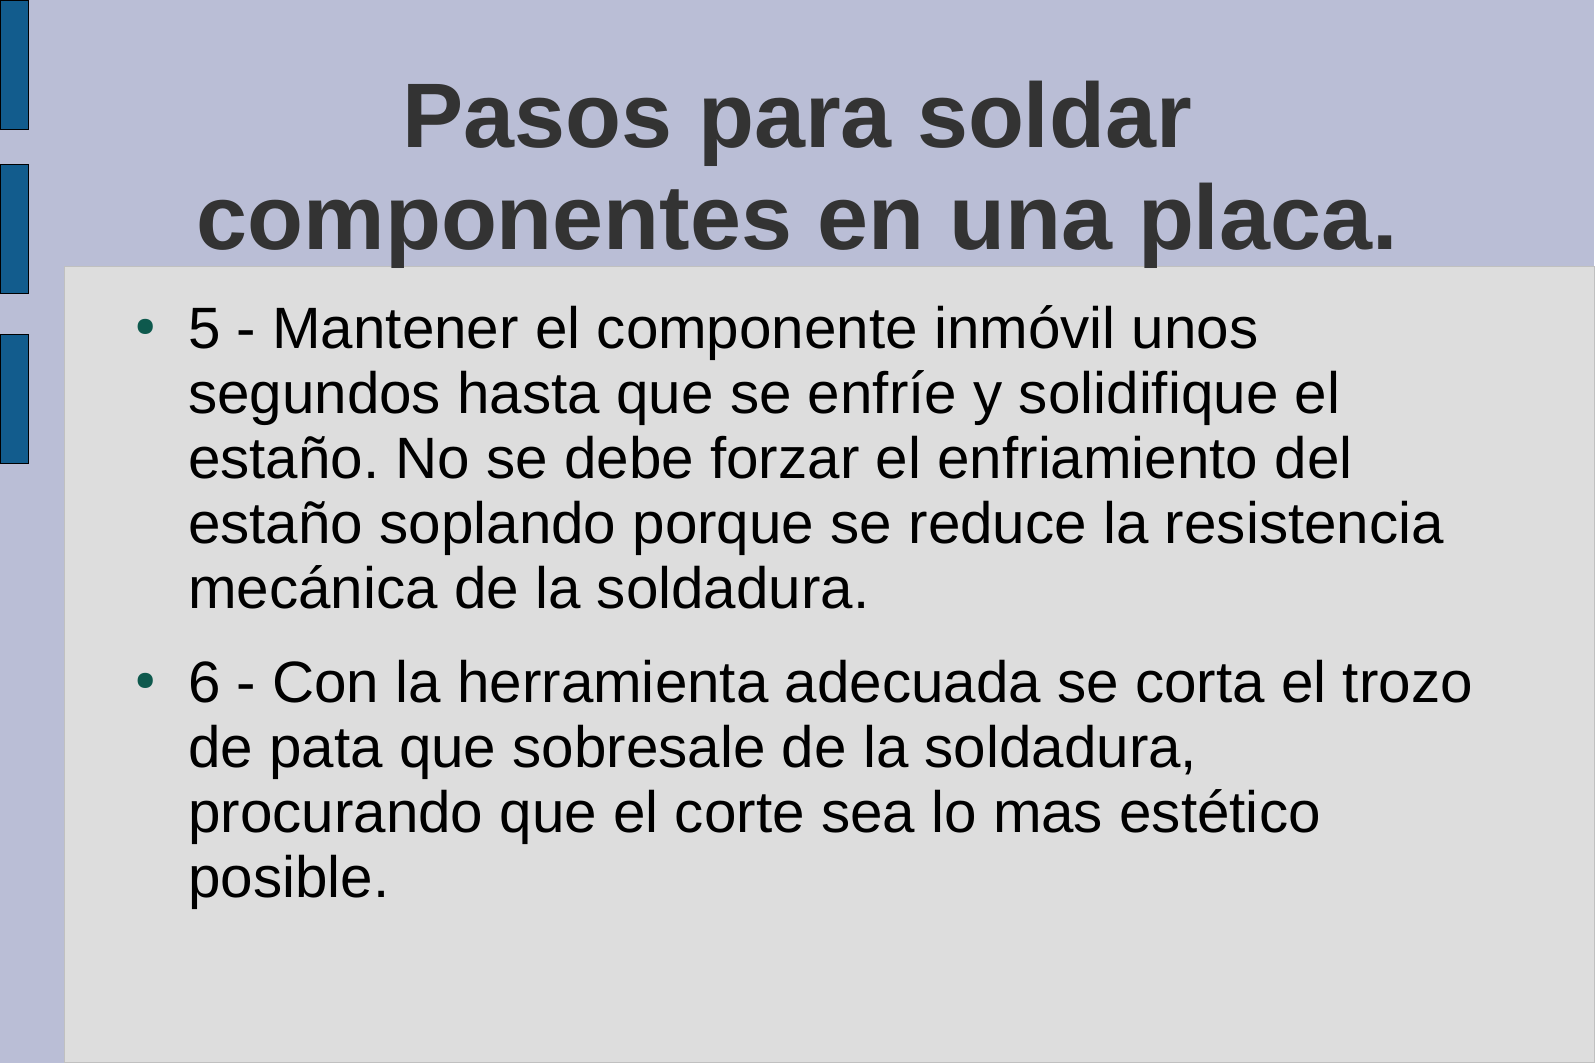

# Pasos para soldar componentes en una placa.
5 - Mantener el componente inmóvil unos segundos hasta que se enfríe y solidifique el estaño. No se debe forzar el enfriamiento del estaño soplando porque se reduce la resistencia mecánica de la soldadura.
6 - Con la herramienta adecuada se corta el trozo de pata que sobresale de la soldadura, procurando que el corte sea lo mas estético posible.